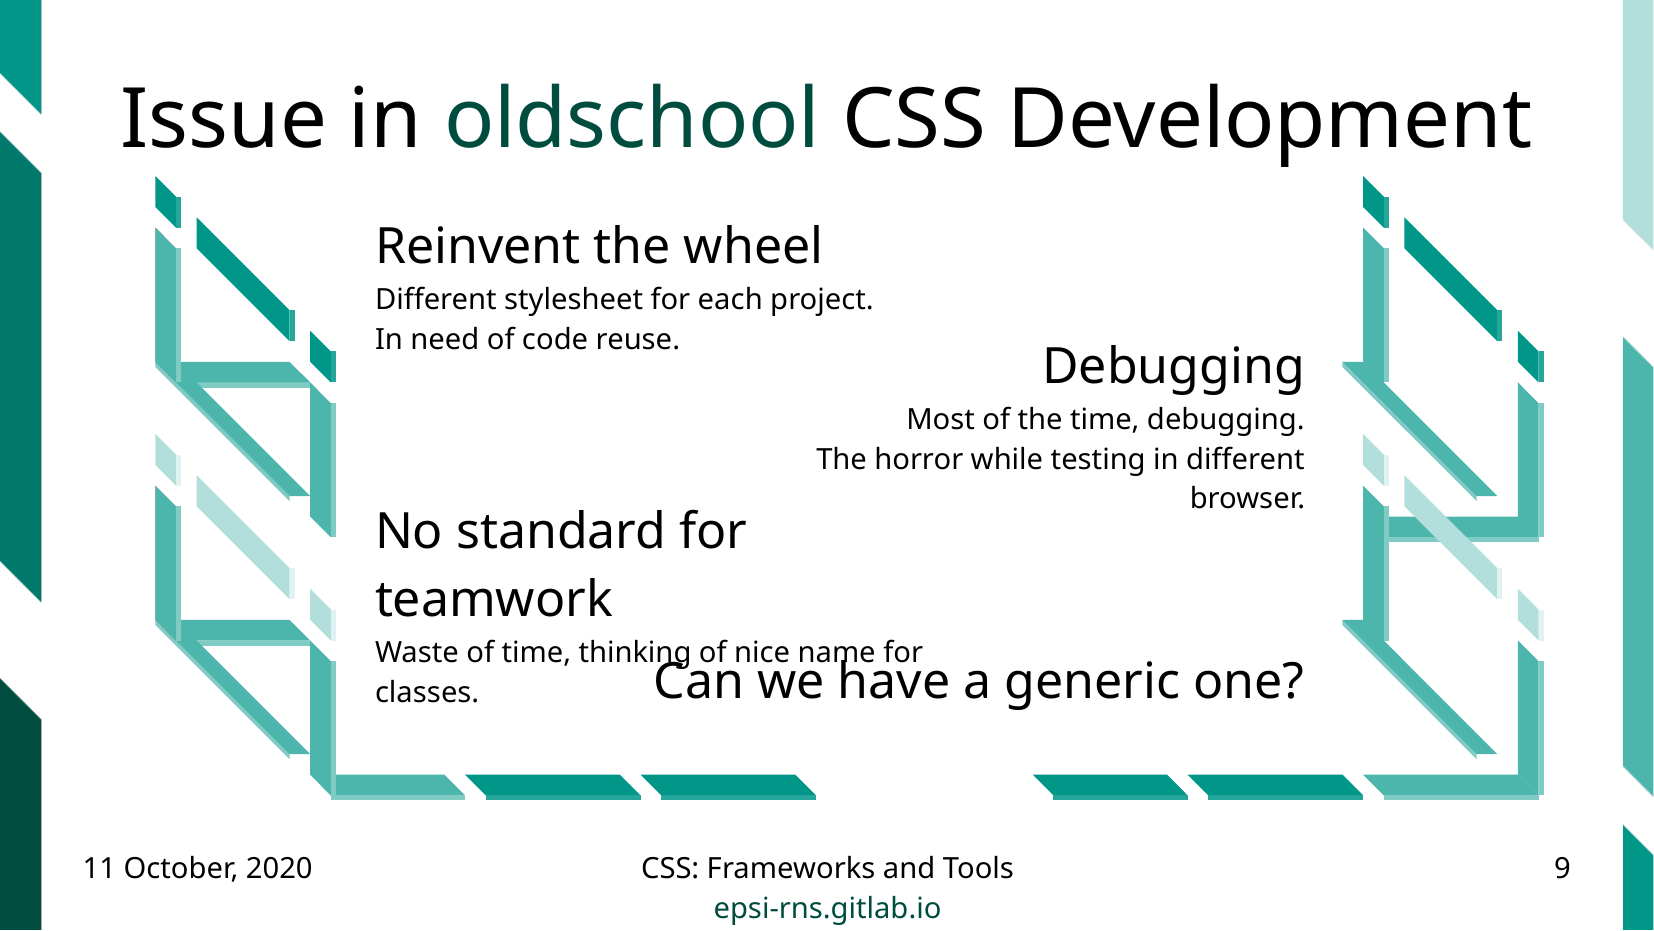

# Issue in oldschool CSS Development
Reinvent the wheel
Different stylesheet for each project.
In need of code reuse.
Debugging
Most of the time, debugging.
The horror while testing in different browser.
No standard for teamwork
Waste of time, thinking of nice name for classes.
Can we have a generic one?
11 October, 2020
CSS: Frameworks and Tools
9